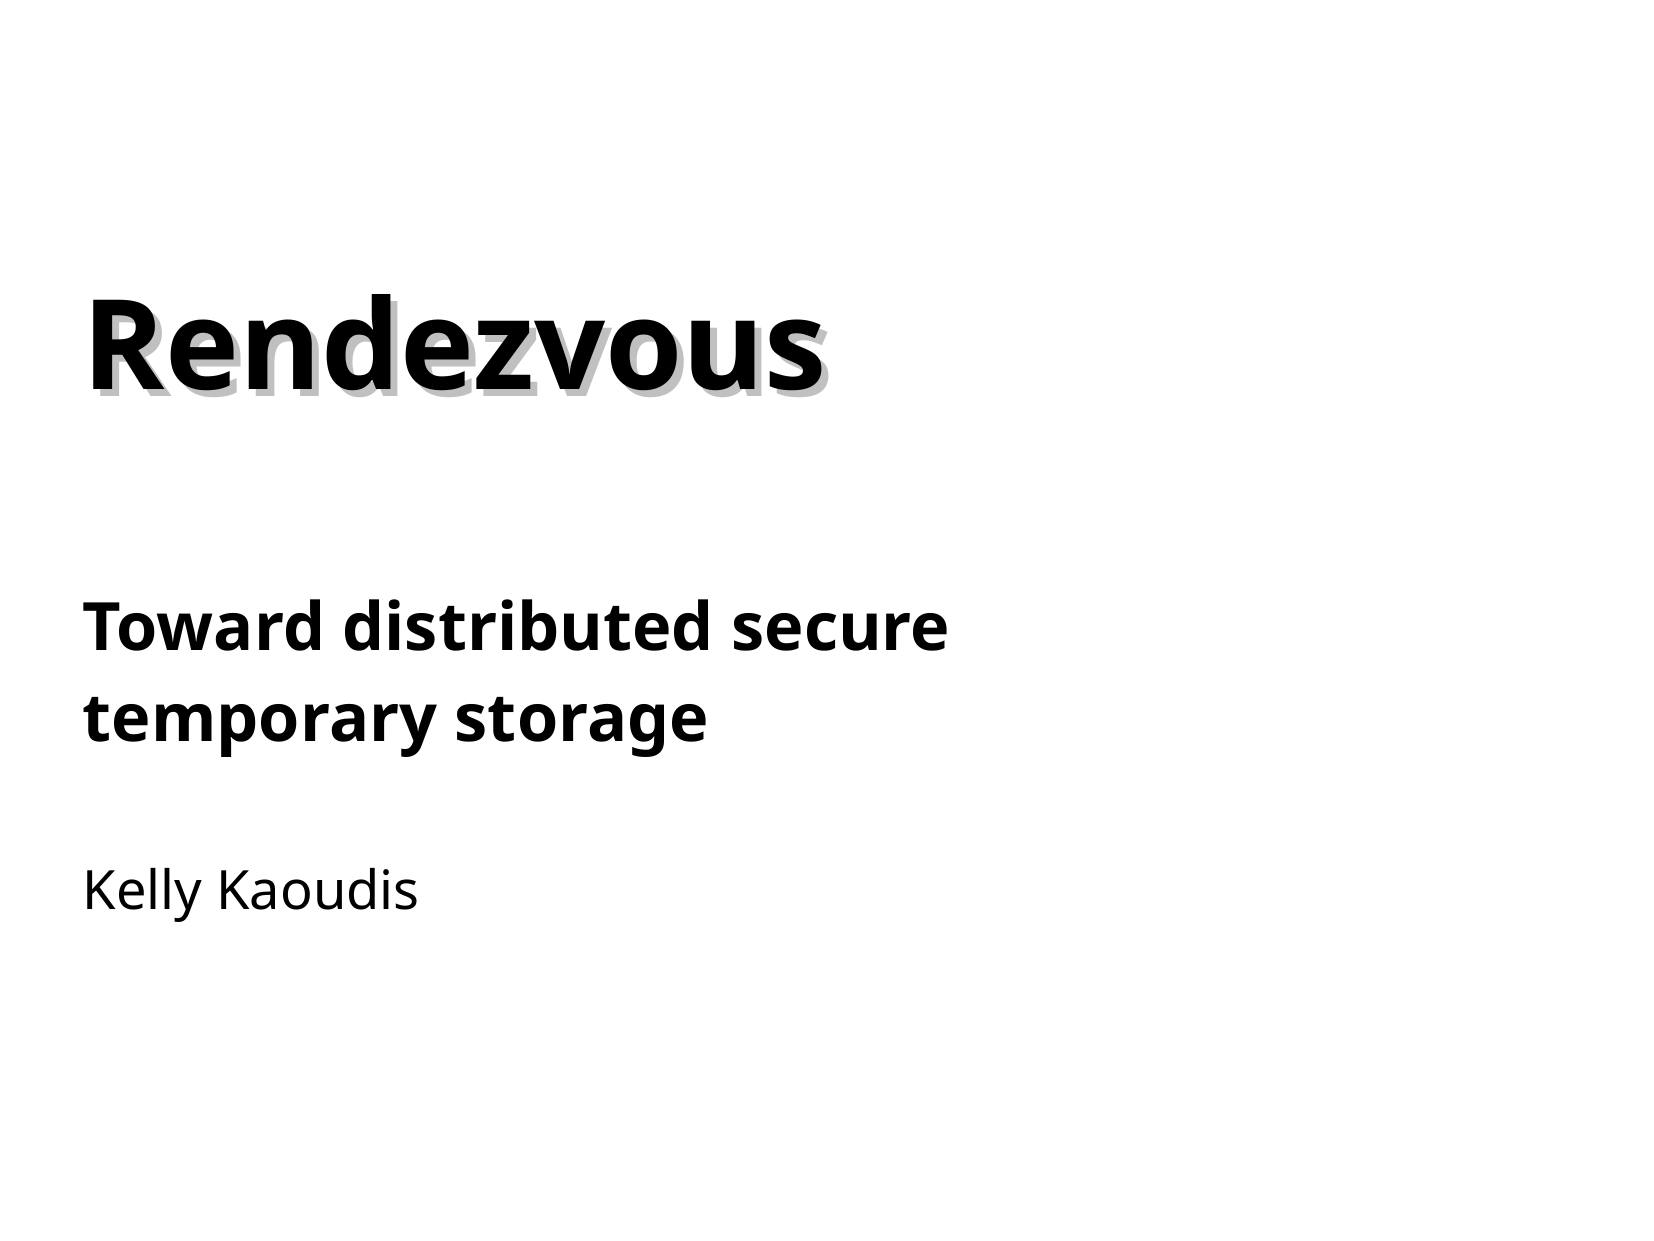

Rendezvous
Toward distributed secure
temporary storage
Kelly Kaoudis